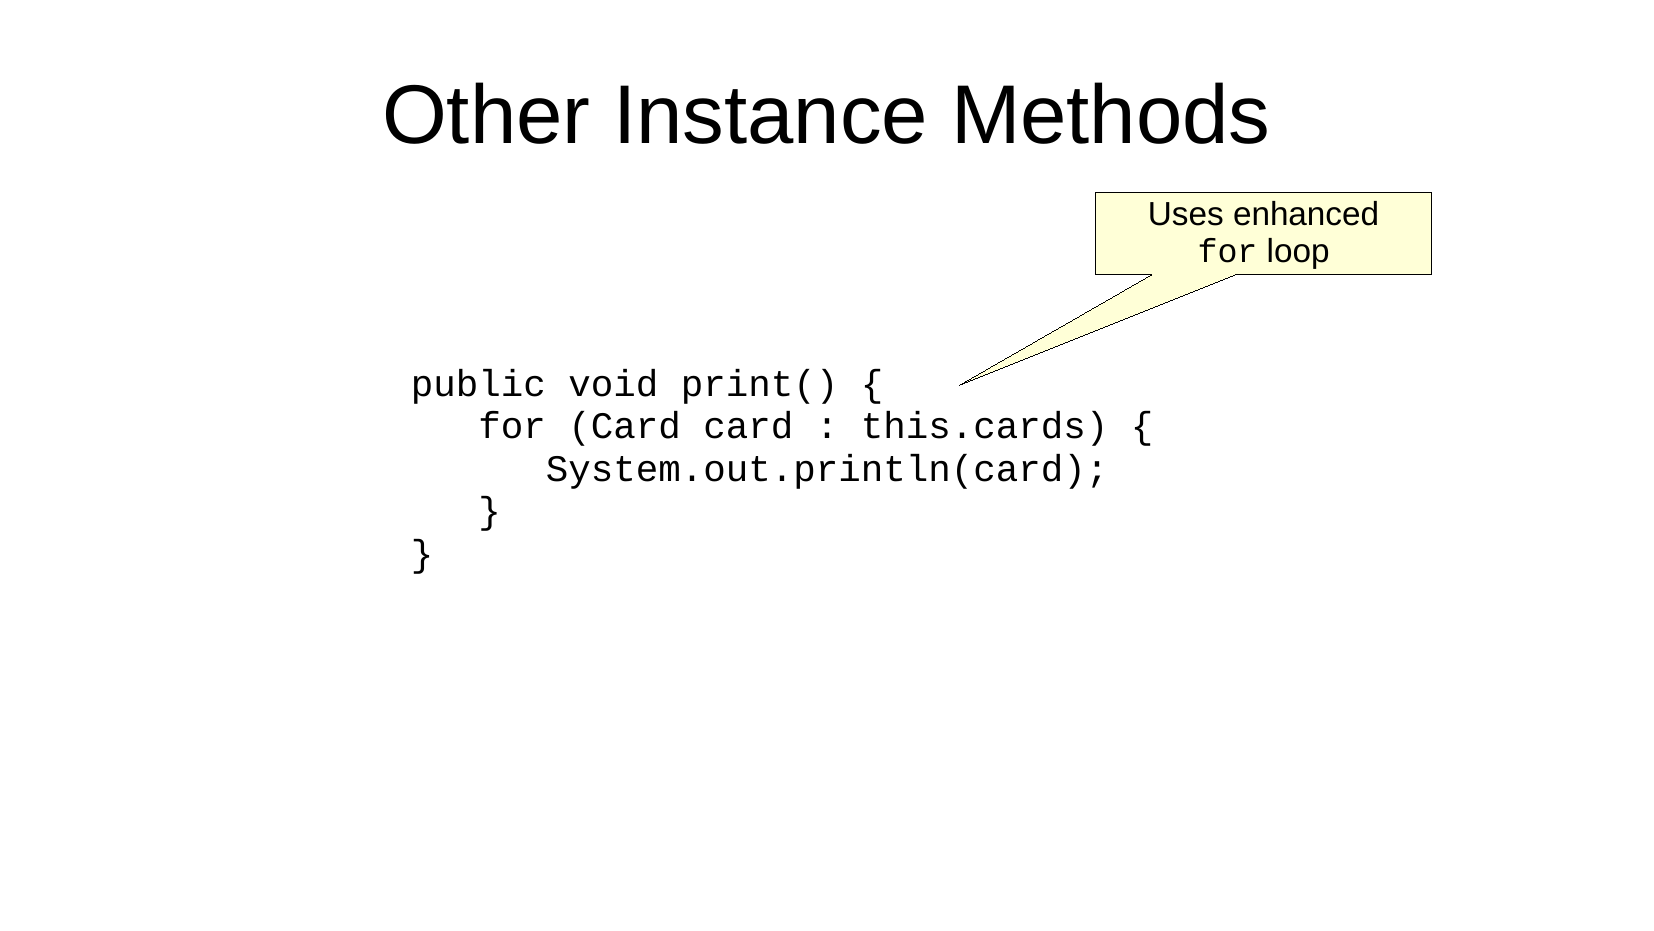

# Other Instance Methods
Uses enhanced
for loop
public void print() {
 for (Card card : this.cards) {
 System.out.println(card);
 }
}